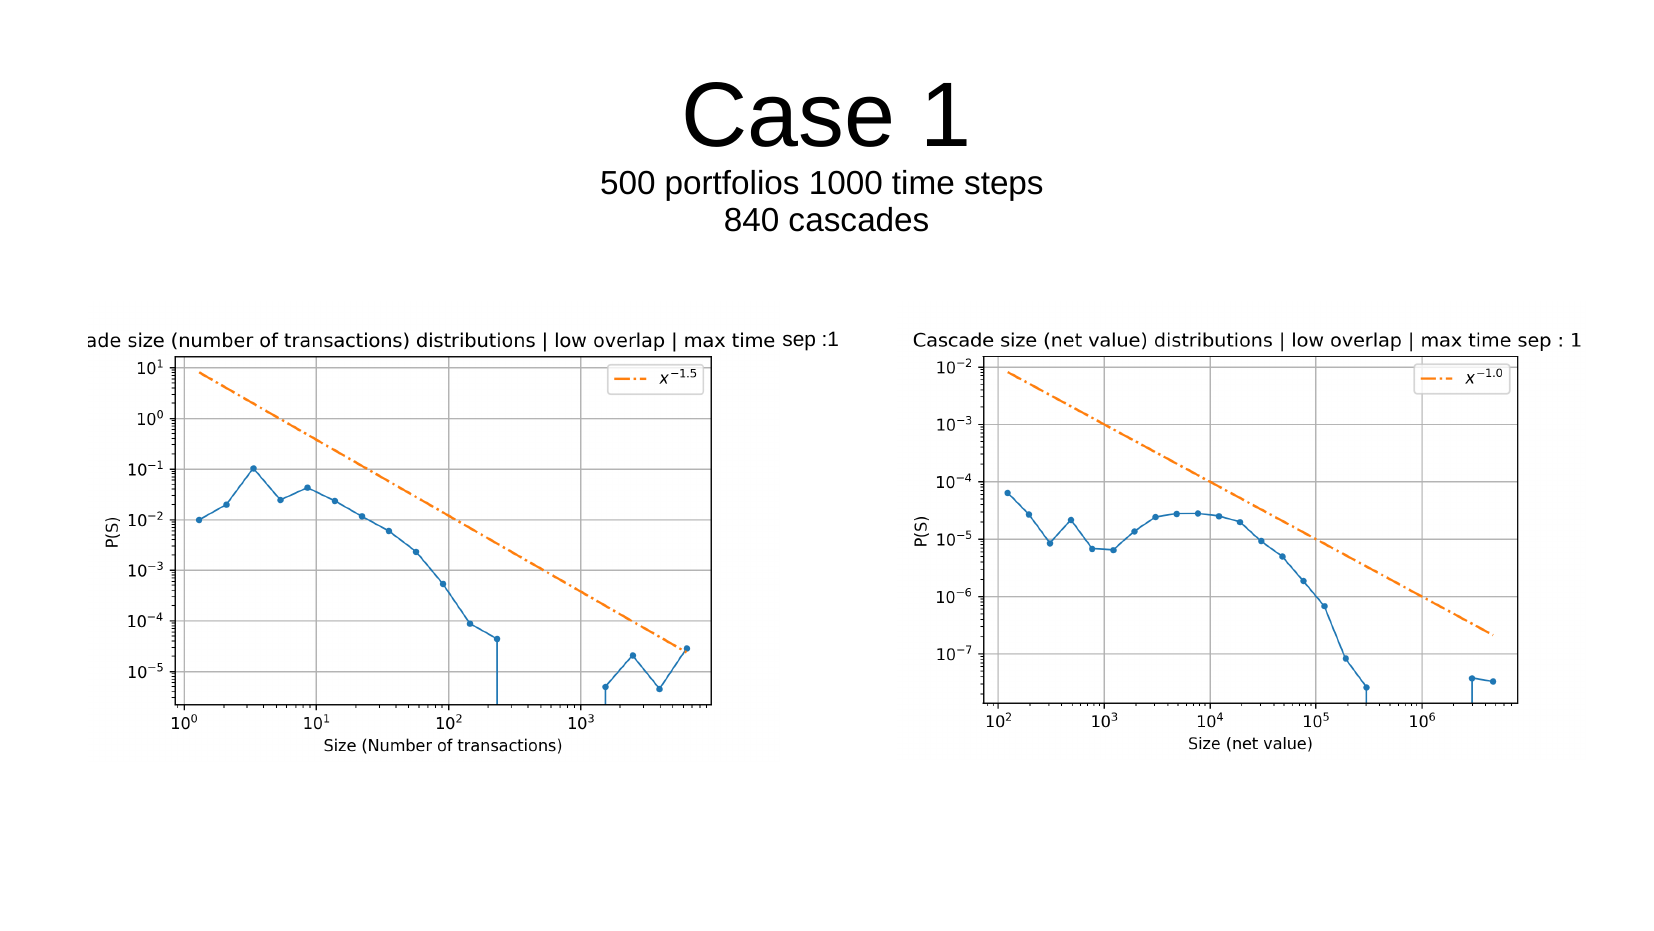

# Case 1
500 portfolios 1000 time steps
840 cascades
sep :1